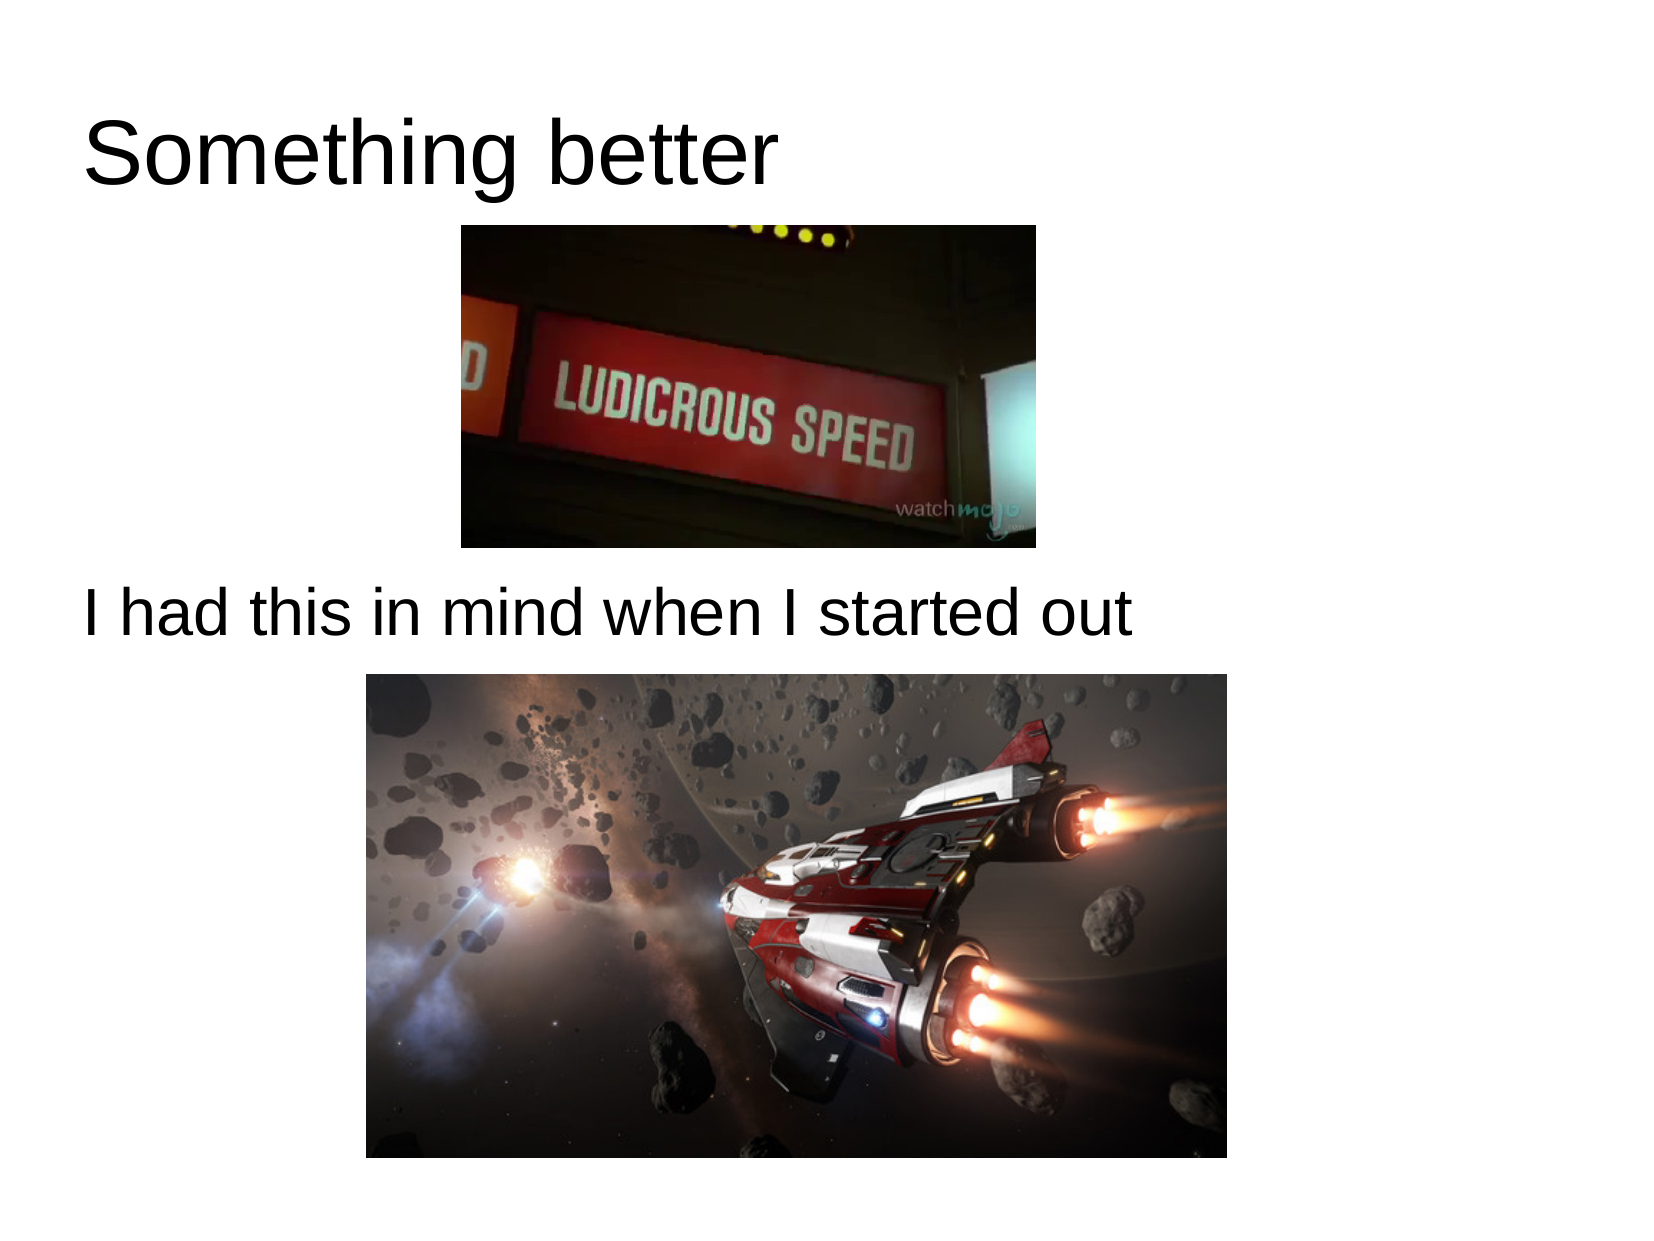

# Something better
I had this in mind when I started out